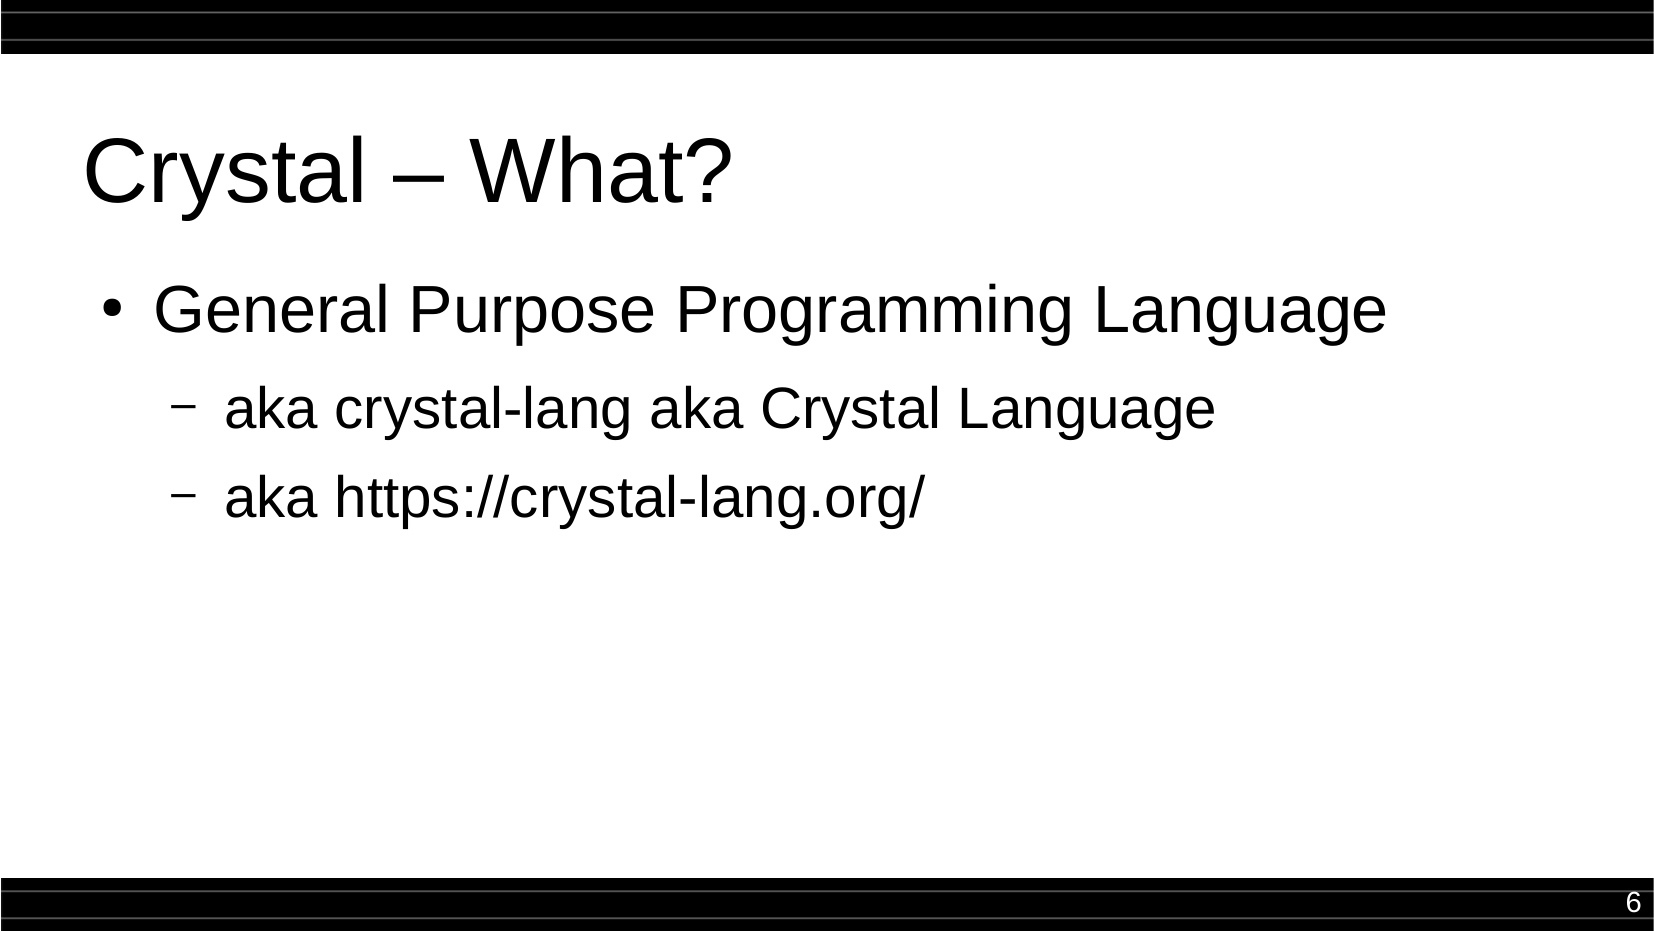

# Crystal – What?
General Purpose Programming Language
aka crystal-lang aka Crystal Language
aka https://crystal-lang.org/